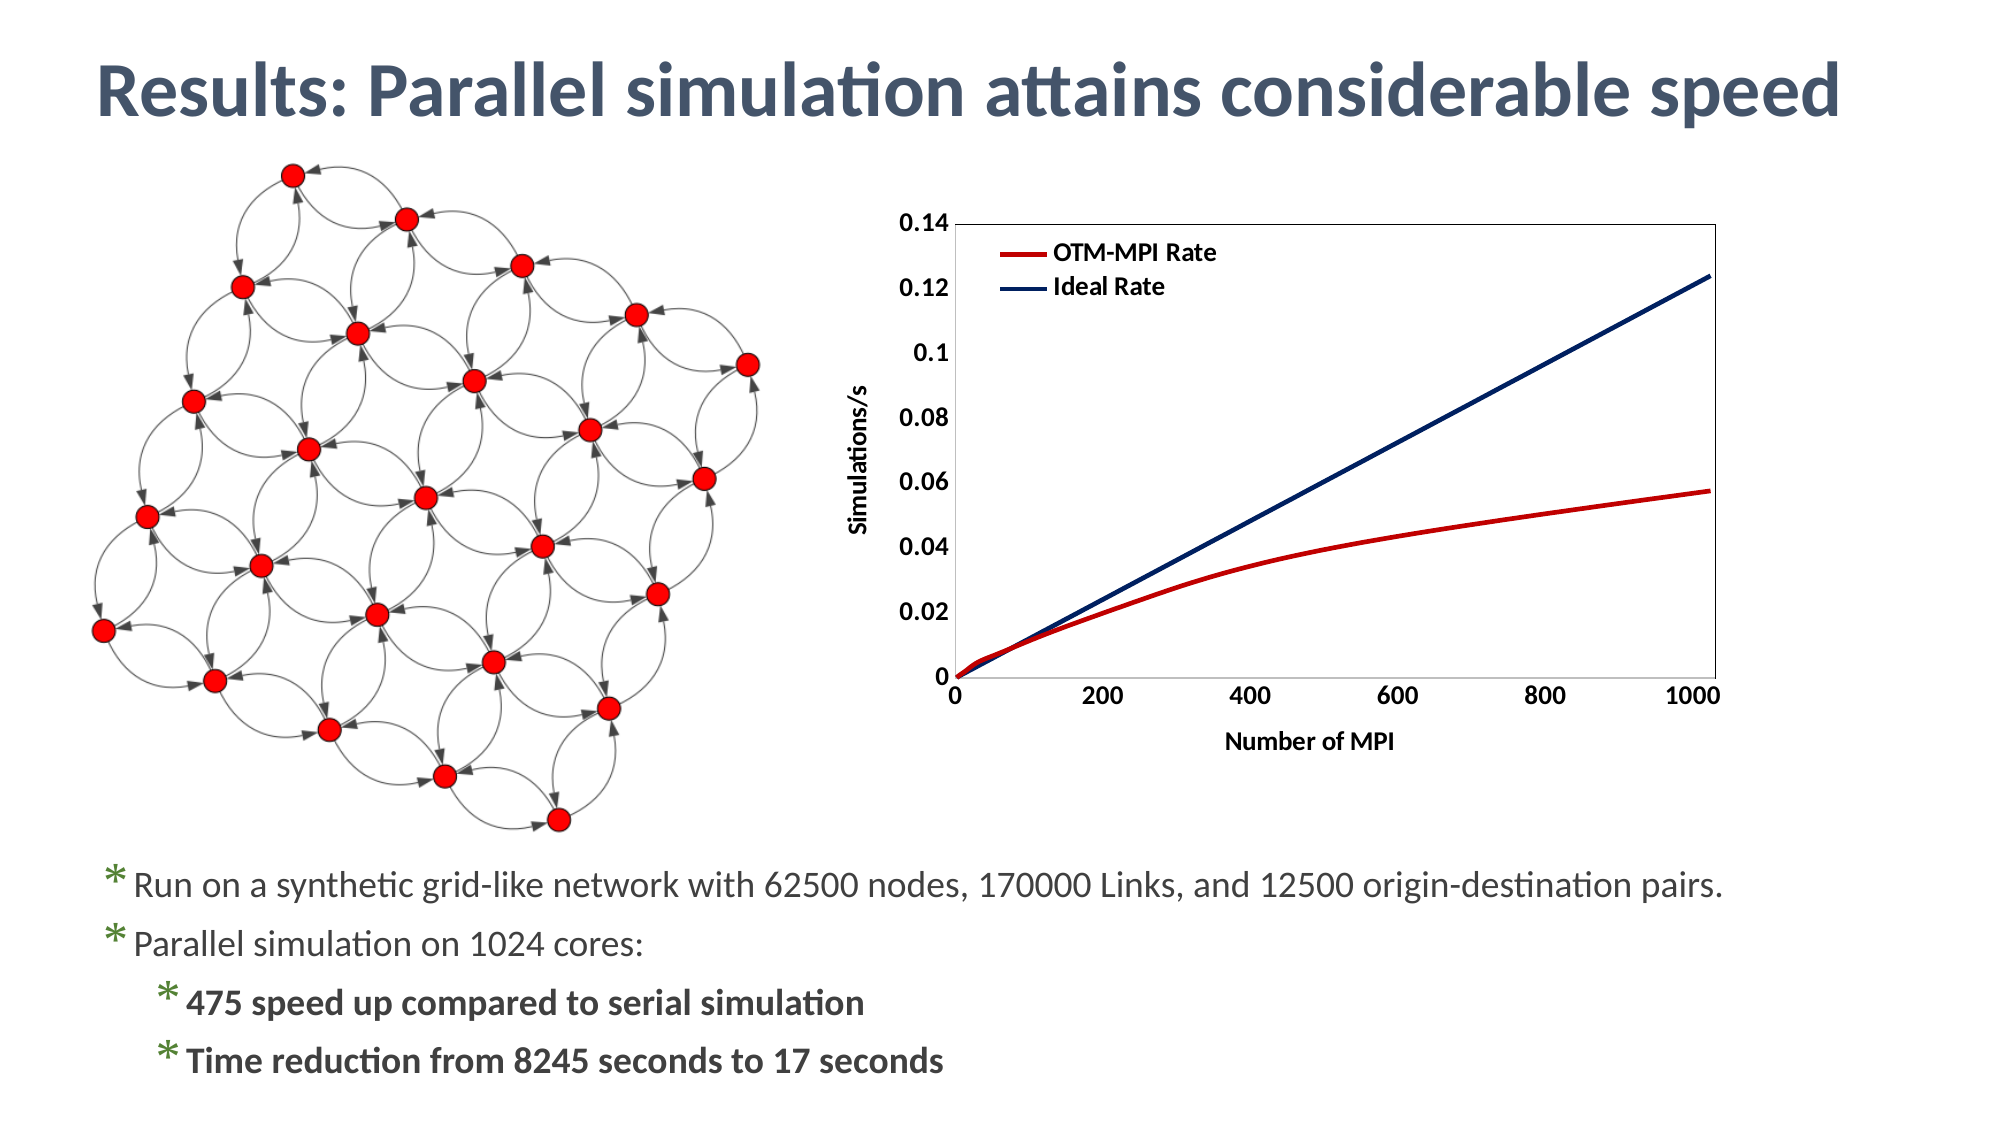

Results: Parallel simulation attains considerable speed up
### Chart
| Category | OTM-MPI Rate | Ideal Rate |
|---|---|---|Run on a synthetic grid-like network with 62500 nodes, 170000 Links, and 12500 origin-destination pairs.
Parallel simulation on 1024 cores:
475 speed up compared to serial simulation
Time reduction from 8245 seconds to 17 seconds